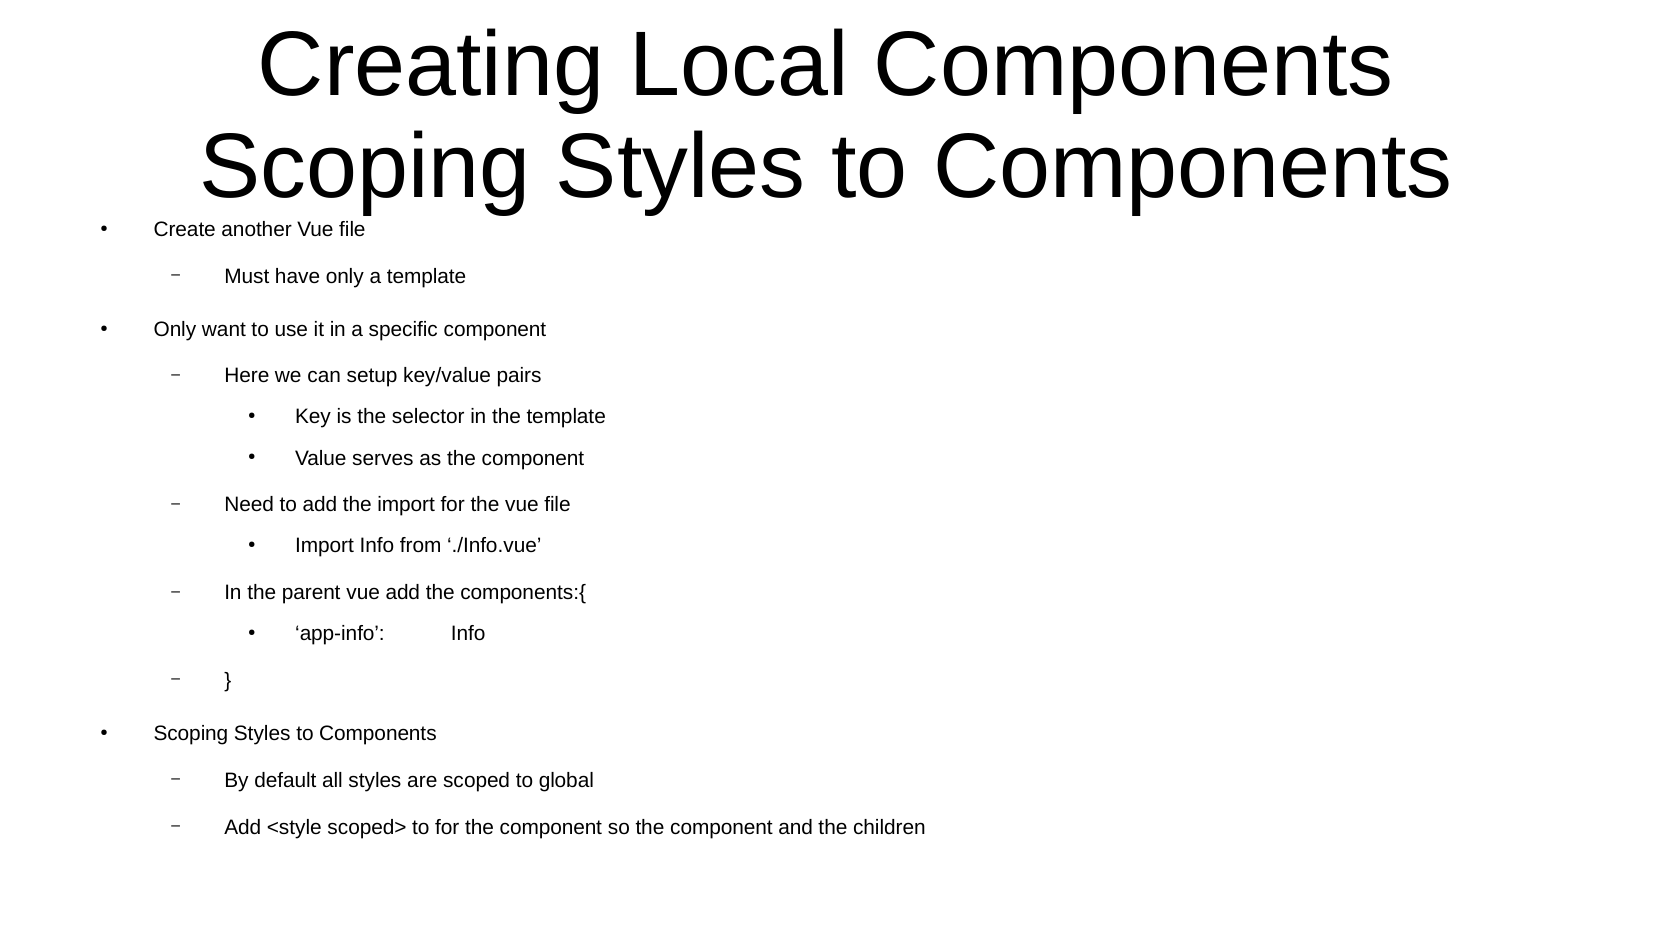

# Creating Local Components Scoping Styles to Components
Create another Vue file
Must have only a template
Only want to use it in a specific component
Here we can setup key/value pairs
Key is the selector in the template
Value serves as the component
Need to add the import for the vue file
Import Info from ‘./Info.vue’
In the parent vue add the components:{
‘app-info’: 	 Info
}
Scoping Styles to Components
By default all styles are scoped to global
Add <style scoped> to for the component so the component and the children